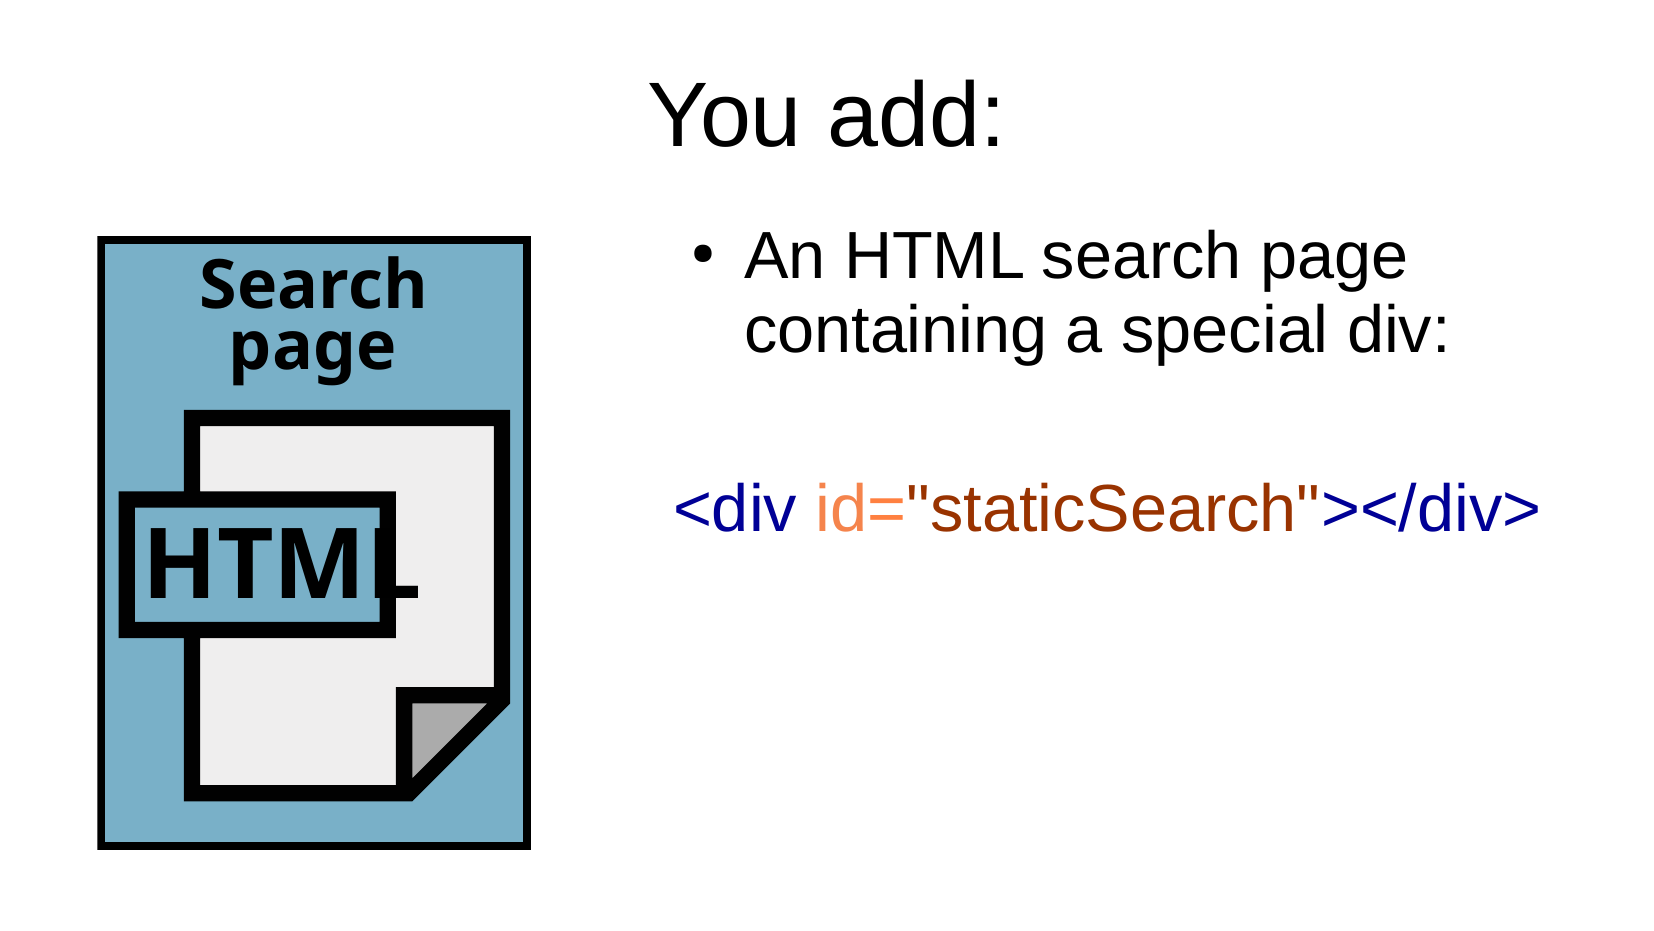

# You add:
An HTML search page containing a special div:
<div id="staticSearch"></div>